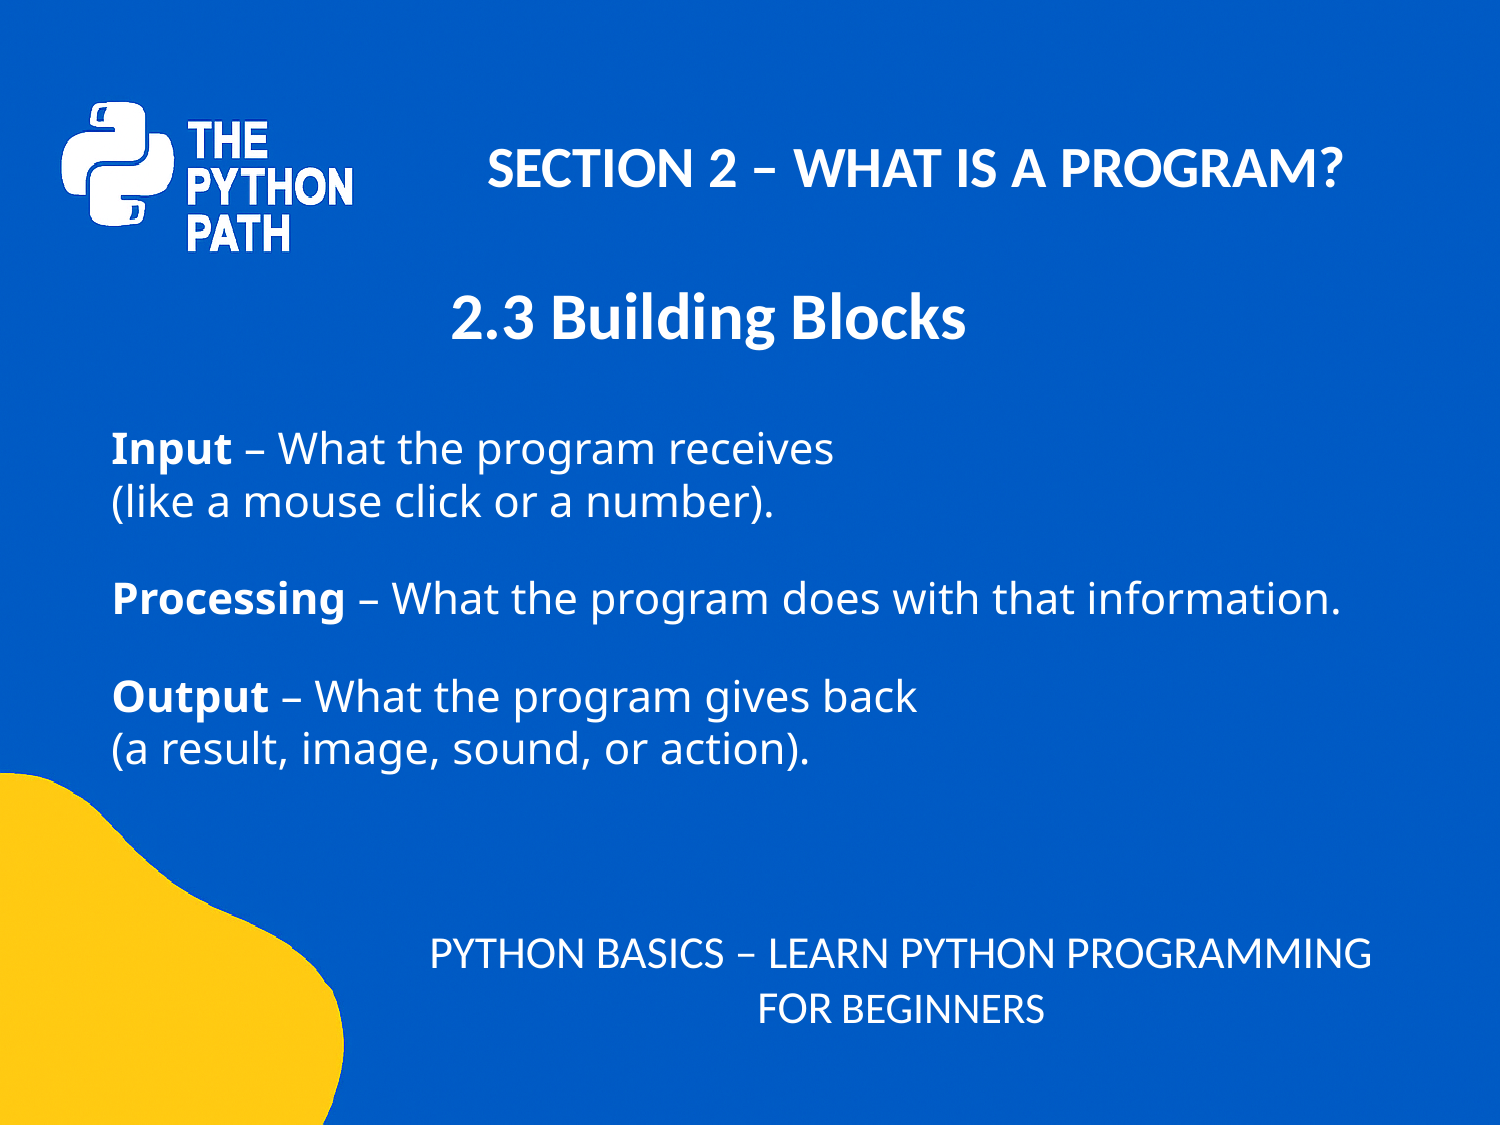

SECTION 2 – WHAT IS A PROGRAM?
2.3 Building Blocks
Input – What the program receives
(like a mouse click or a number).
Processing – What the program does with that information.
Output – What the program gives back
(a result, image, sound, or action).
PYTHON BASICS – LEARN PYTHON PROGRAMMING
FOR BEGINNERS